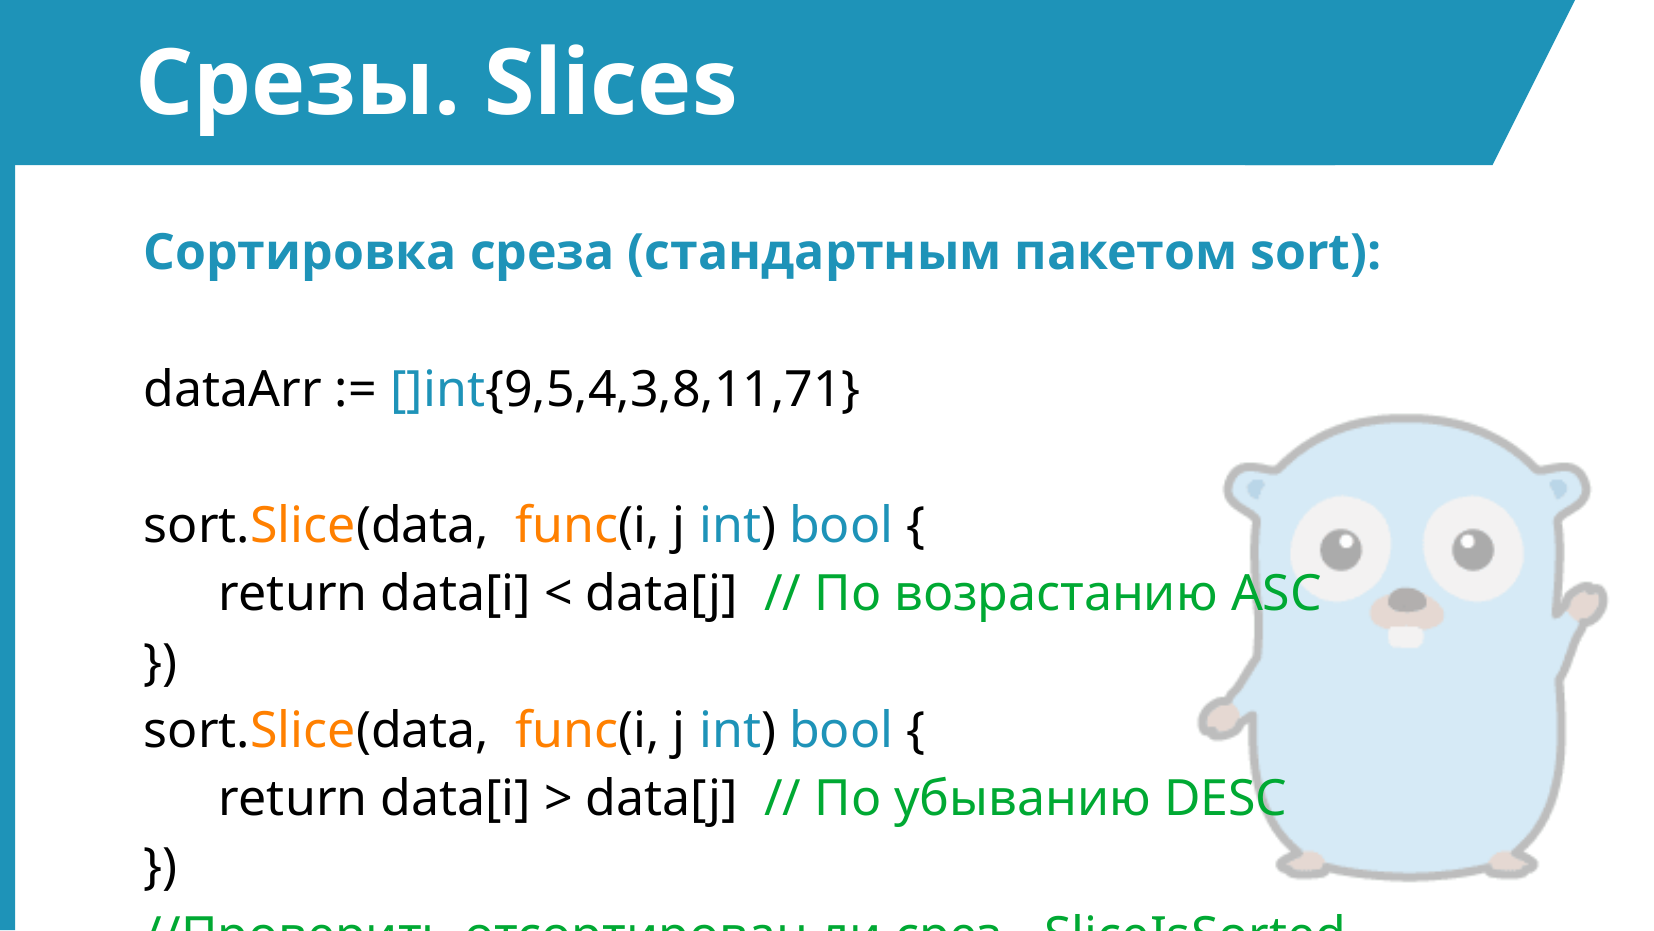

# Срезы. Slices
Сортировка среза (стандартным пакетом sort):
dataArr := []int{9,5,4,3,8,11,71}
sort.Slice(data, func(i, j int) bool {
	return data[i] < data[j] // По возрастанию ASC
})
sort.Slice(data, func(i, j int) bool {
	return data[i] > data[j] // По убыванию DESC
})
//Проверить отсортирован ли срез - SliceIsSorted